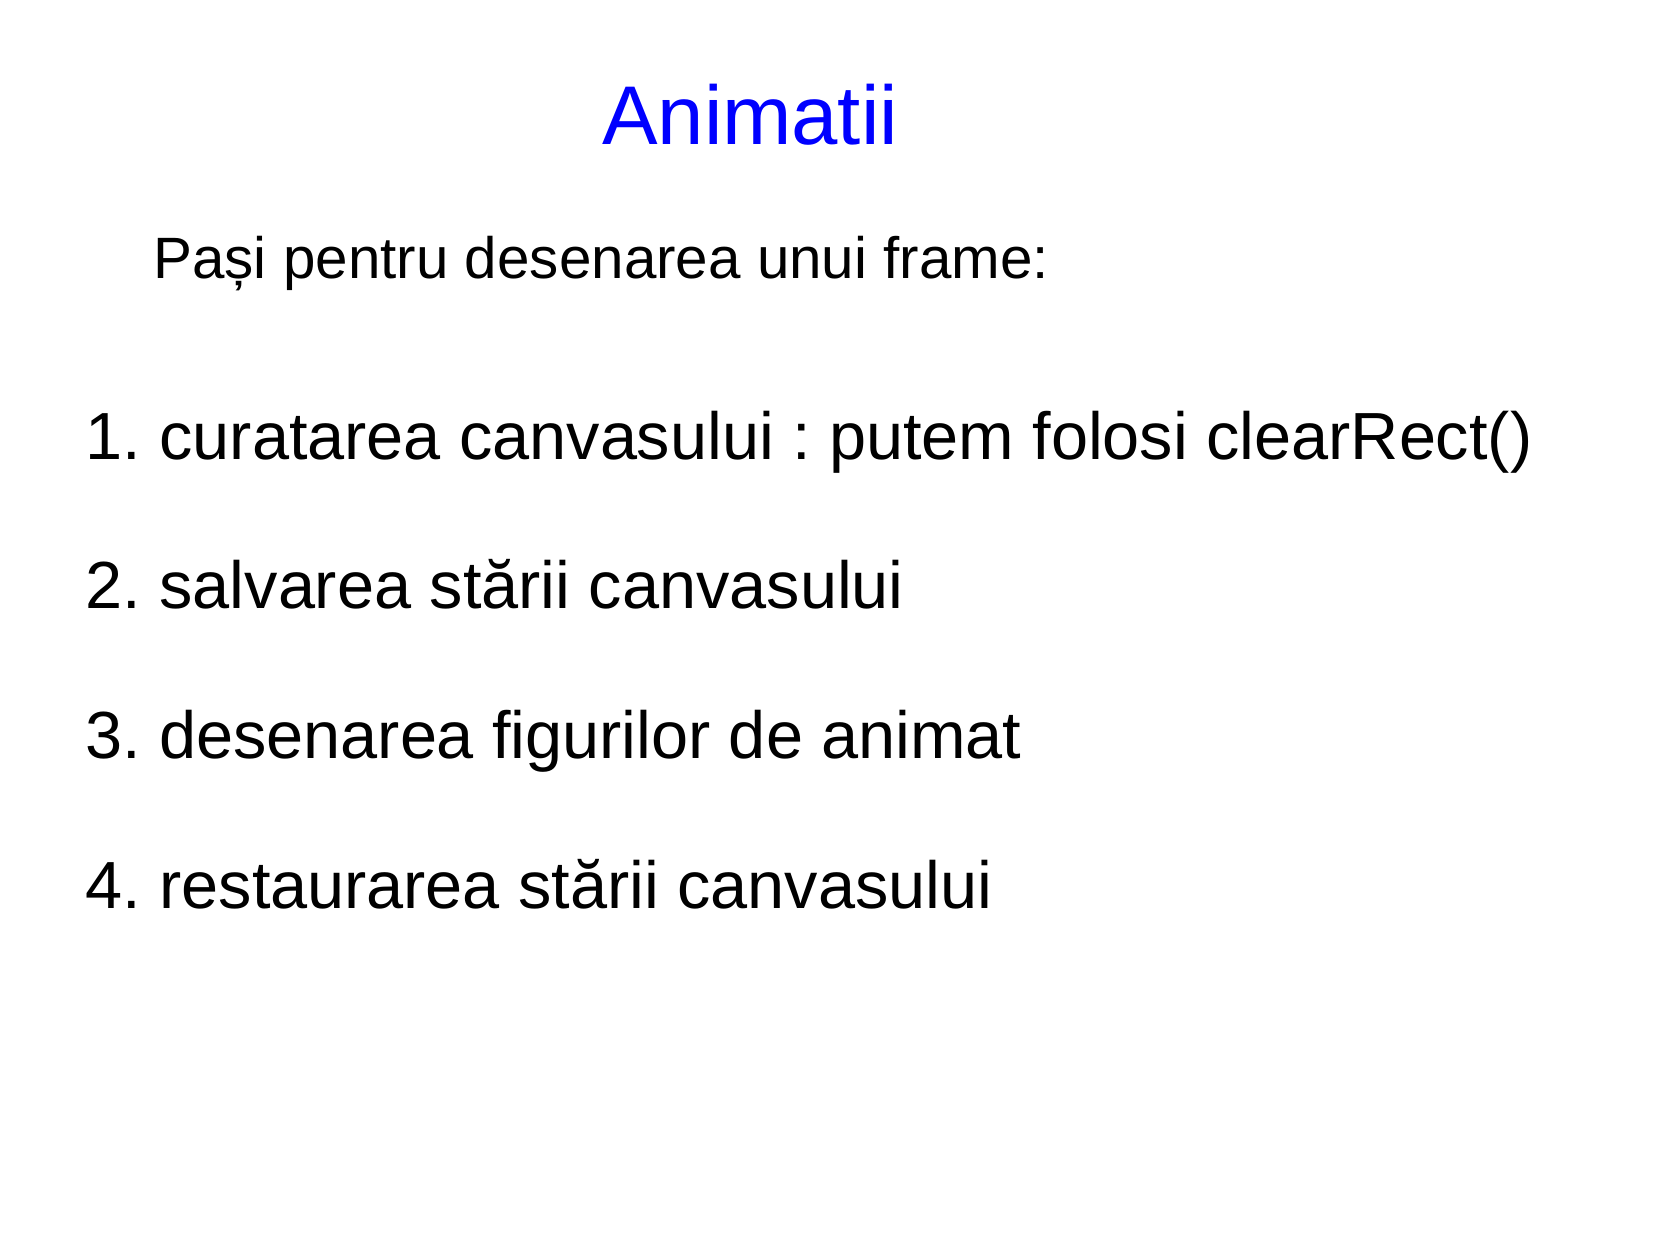

Animatii
Pași pentru desenarea unui frame:
1. curatarea canvasului : putem folosi clearRect()
2. salvarea stării canvasului
3. desenarea figurilor de animat
4. restaurarea stării canvasului